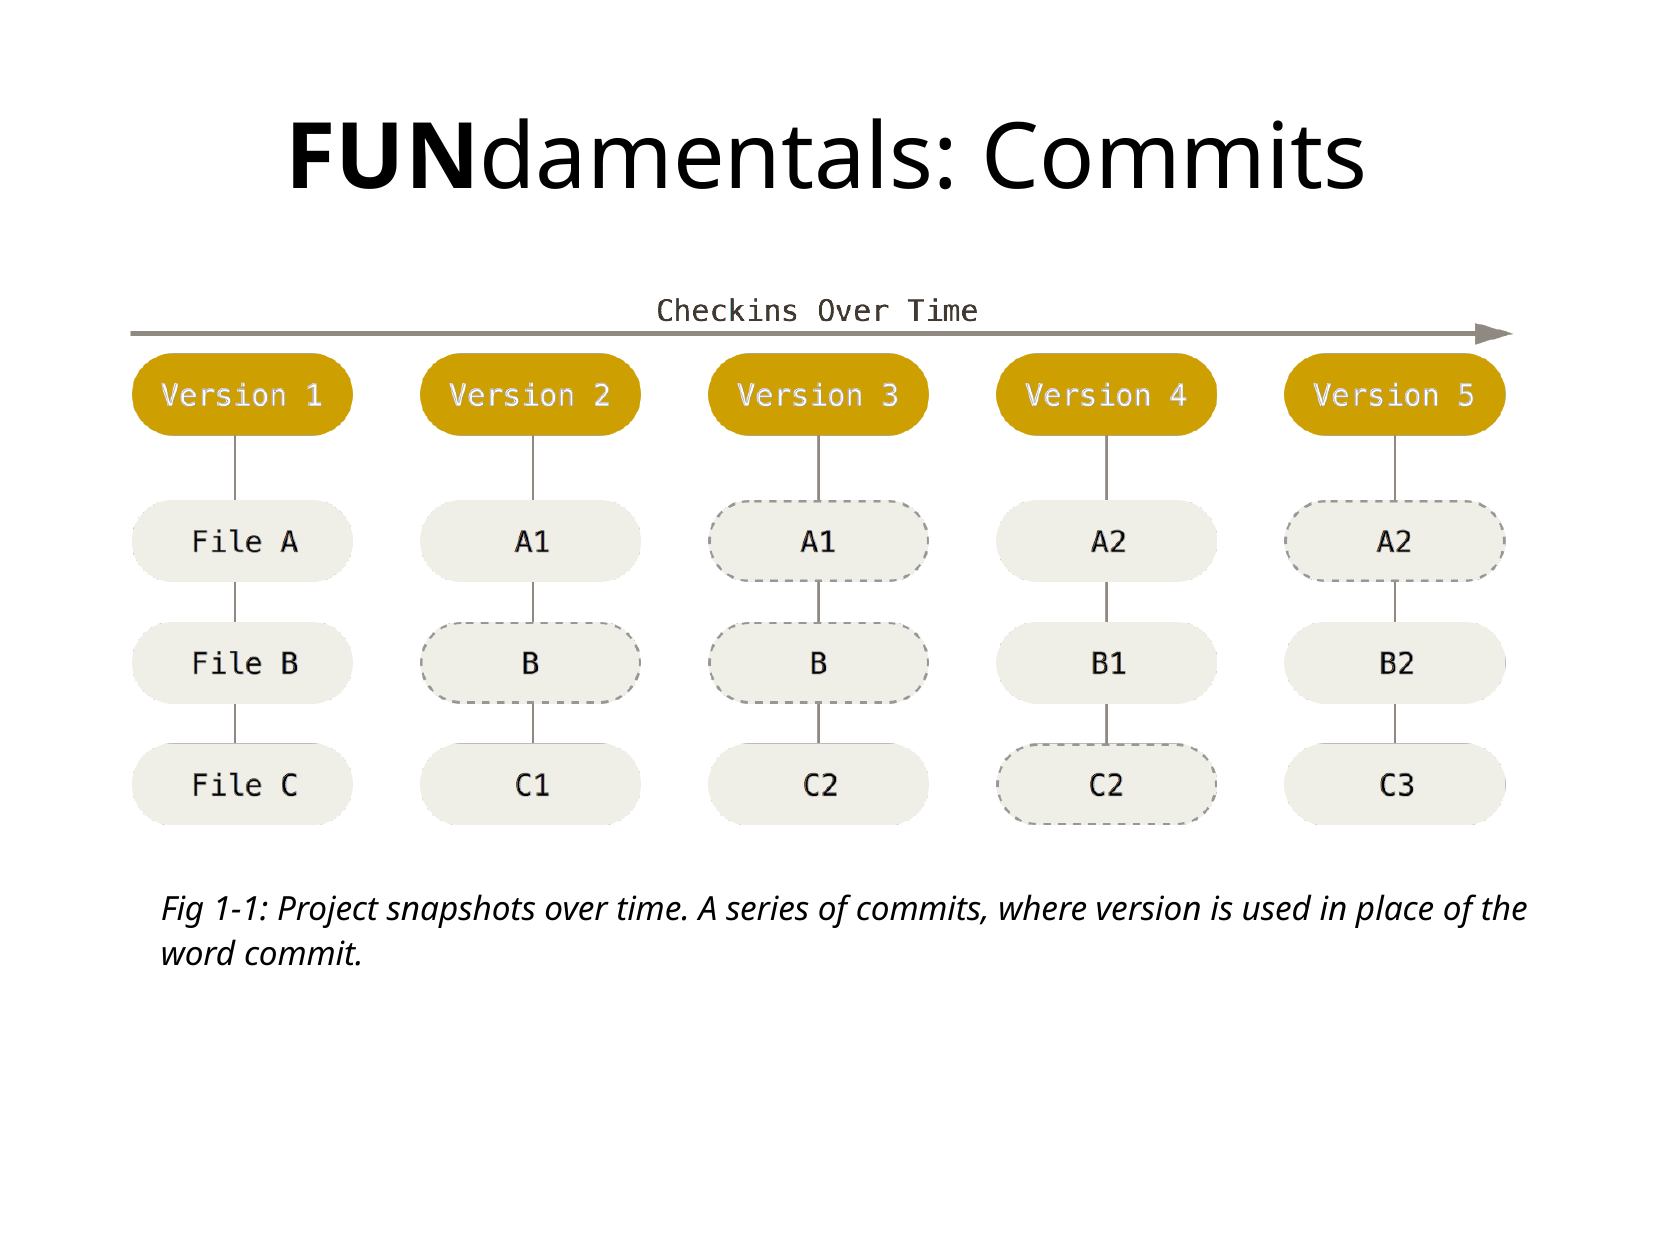

FUNdamentals: Commits
# Fig 1-1: Project snapshots over time. A series of commits, where version is used in place of the word commit.